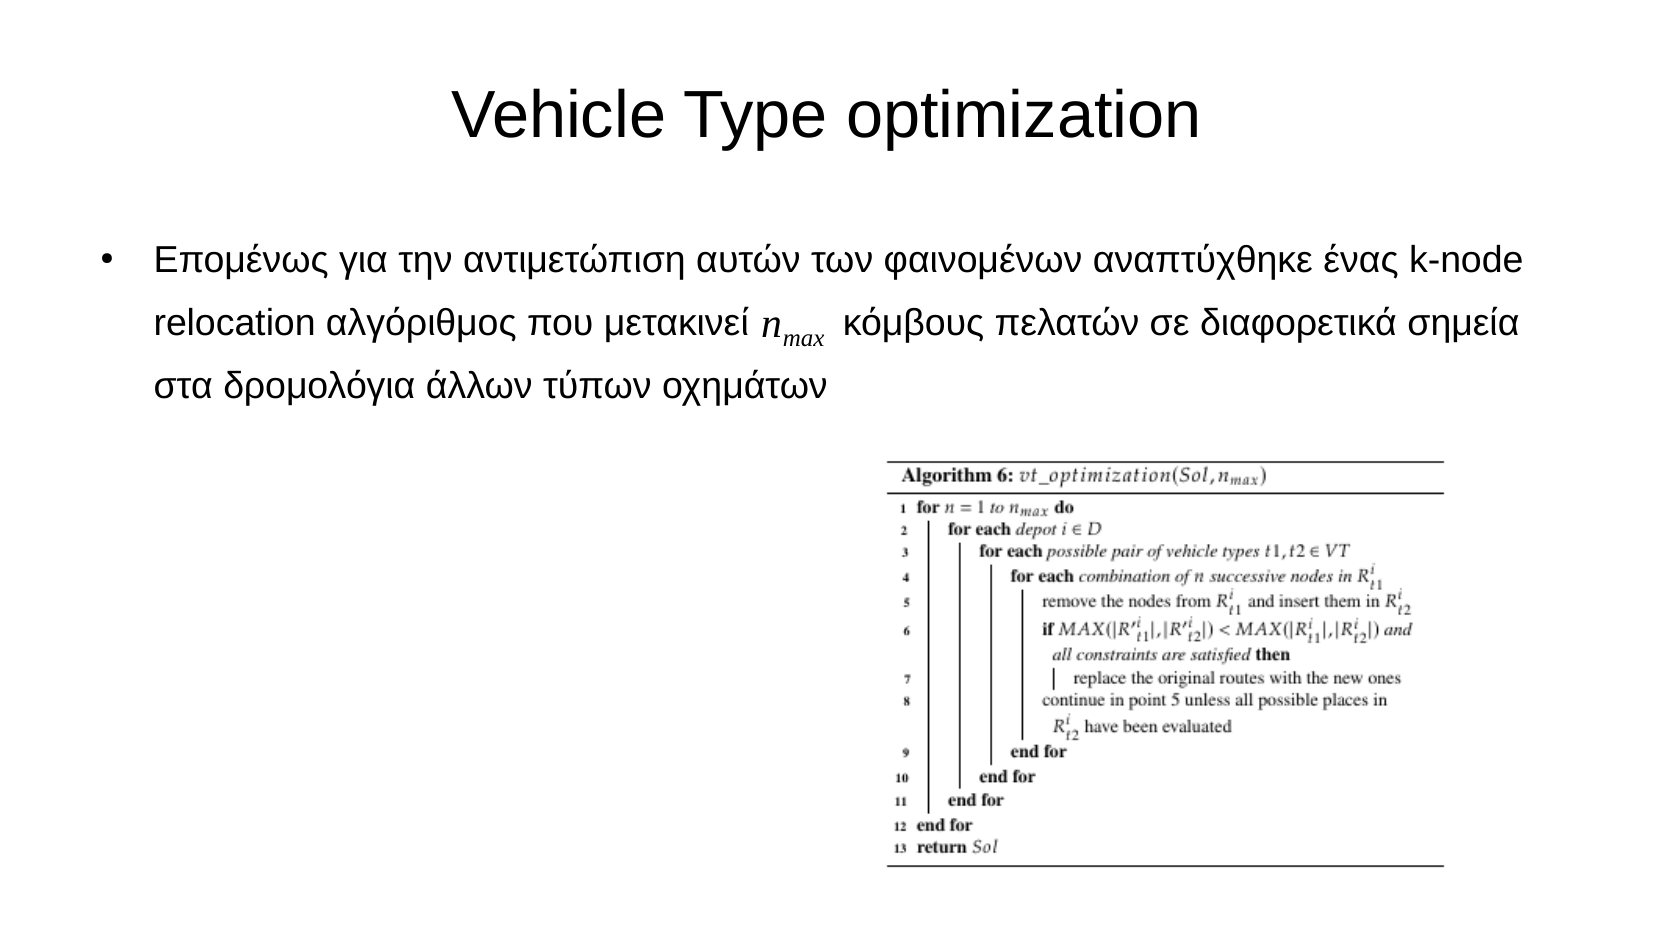

# Vehicle Type optimization
Επομένως για την αντιμετώπιση αυτών των φαινομένων αναπτύχθηκε ένας k-node relocation αλγόριθμος που μετακινεί κόμβους πελατών σε διαφορετικά σημεία στα δρομολόγια άλλων τύπων οχημάτων